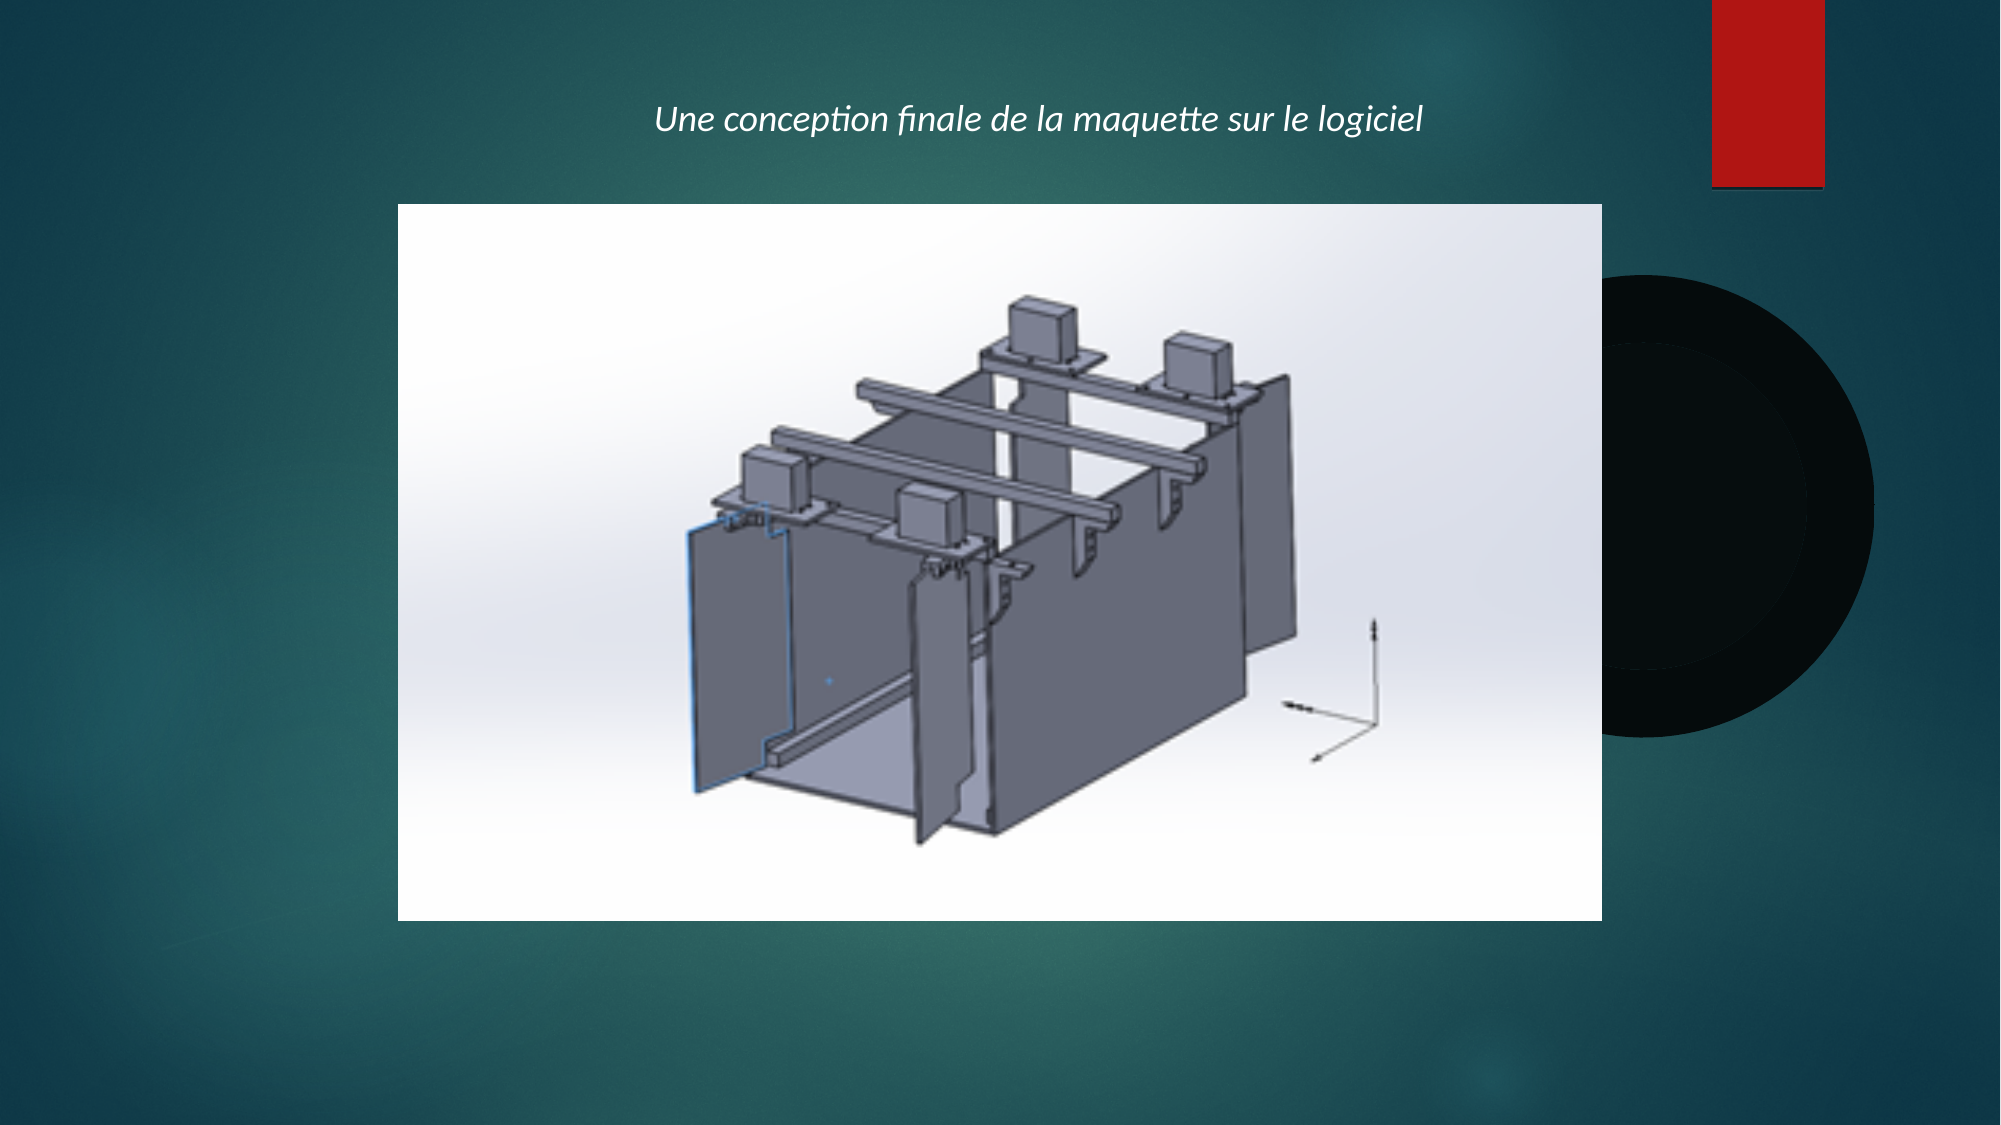

Une conception finale de la maquette sur le logiciel